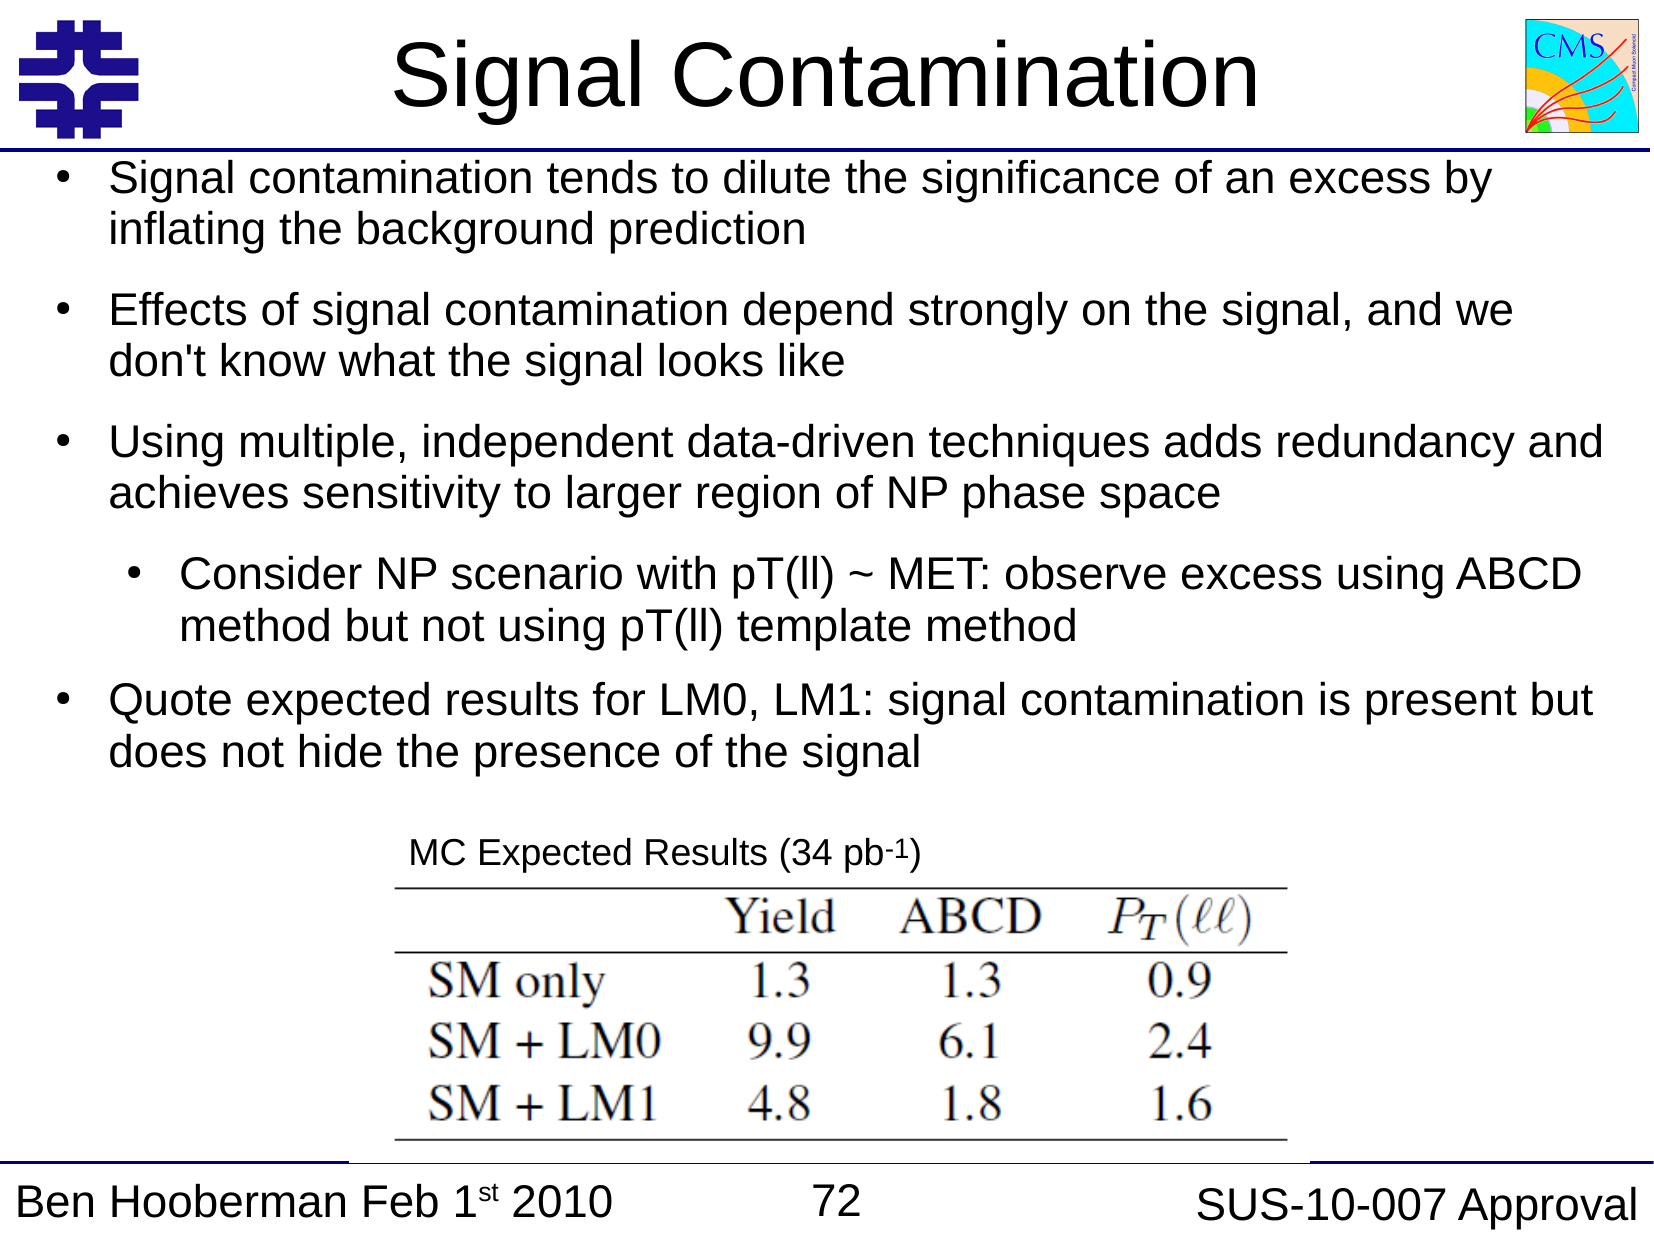

# Signal Contamination
Signal contamination tends to dilute the significance of an excess by inflating the background prediction
Effects of signal contamination depend strongly on the signal, and we don't know what the signal looks like
Using multiple, independent data-driven techniques adds redundancy and achieves sensitivity to larger region of NP phase space
Consider NP scenario with pT(ll) ~ MET: observe excess using ABCD method but not using pT(ll) template method
Quote expected results for LM0, LM1: signal contamination is present but does not hide the presence of the signal
MC Expected Results (34 pb-1)
72